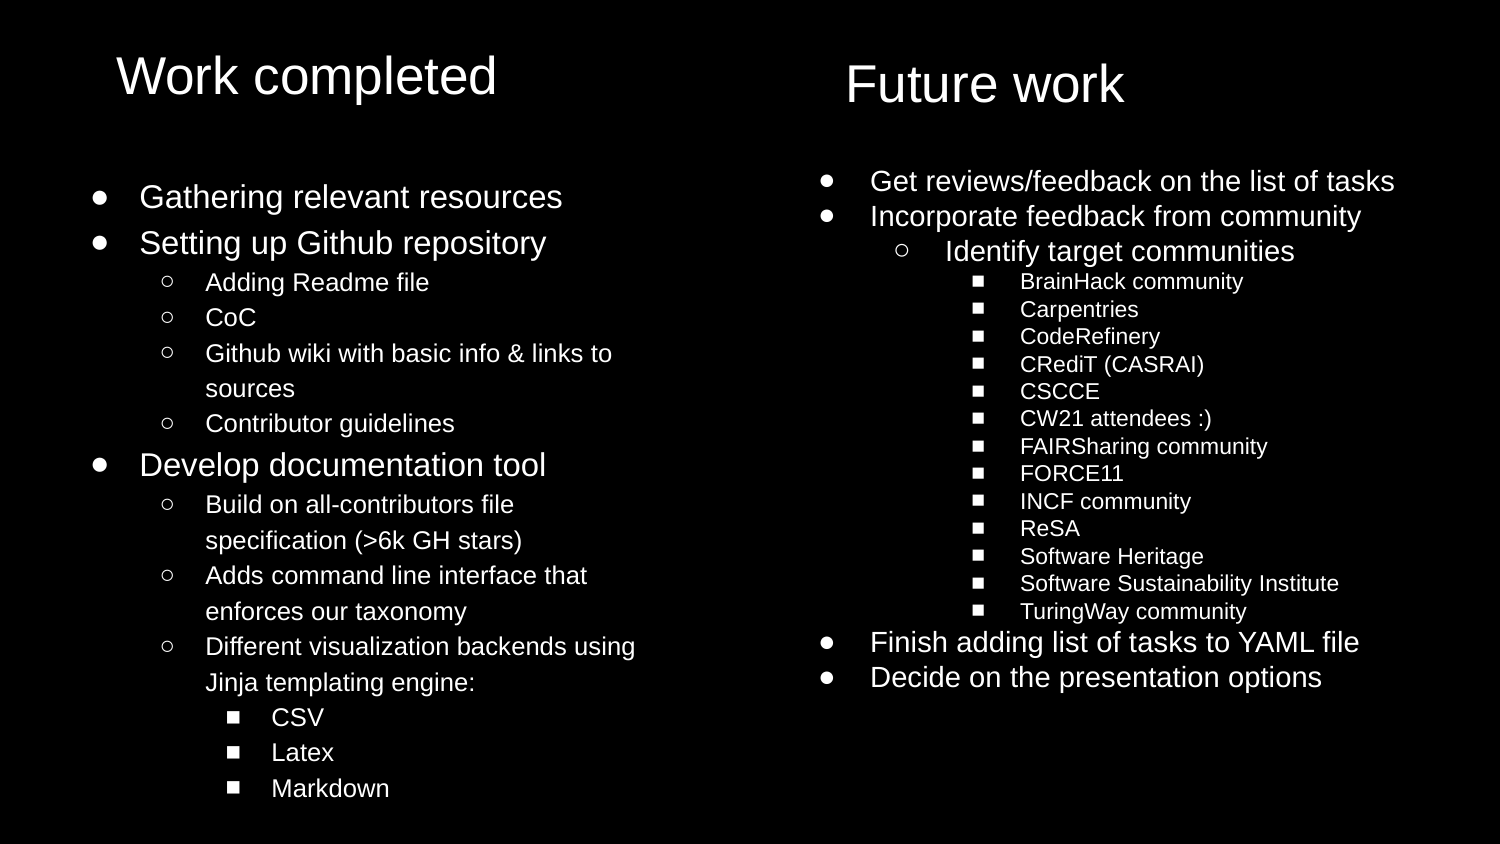

# WWork completed
WFuture work
Get reviews/feedback on the list of tasks
Incorporate feedback from community
Identify target communities
BrainHack community
Carpentries
CodeRefinery
CRediT (CASRAI)
CSCCE
CW21 attendees :)
FAIRSharing community
FORCE11
INCF community
ReSA
Software Heritage
Software Sustainability Institute
TuringWay community
Finish adding list of tasks to YAML file
Decide on the presentation options
Gathering relevant resources
Setting up Github repository
Adding Readme file
CoC
Github wiki with basic info & links to sources
Contributor guidelines
Develop documentation tool
Build on all-contributors file specification (>6k GH stars)
Adds command line interface that enforces our taxonomy
Different visualization backends using Jinja templating engine:
CSV
Latex
Markdown